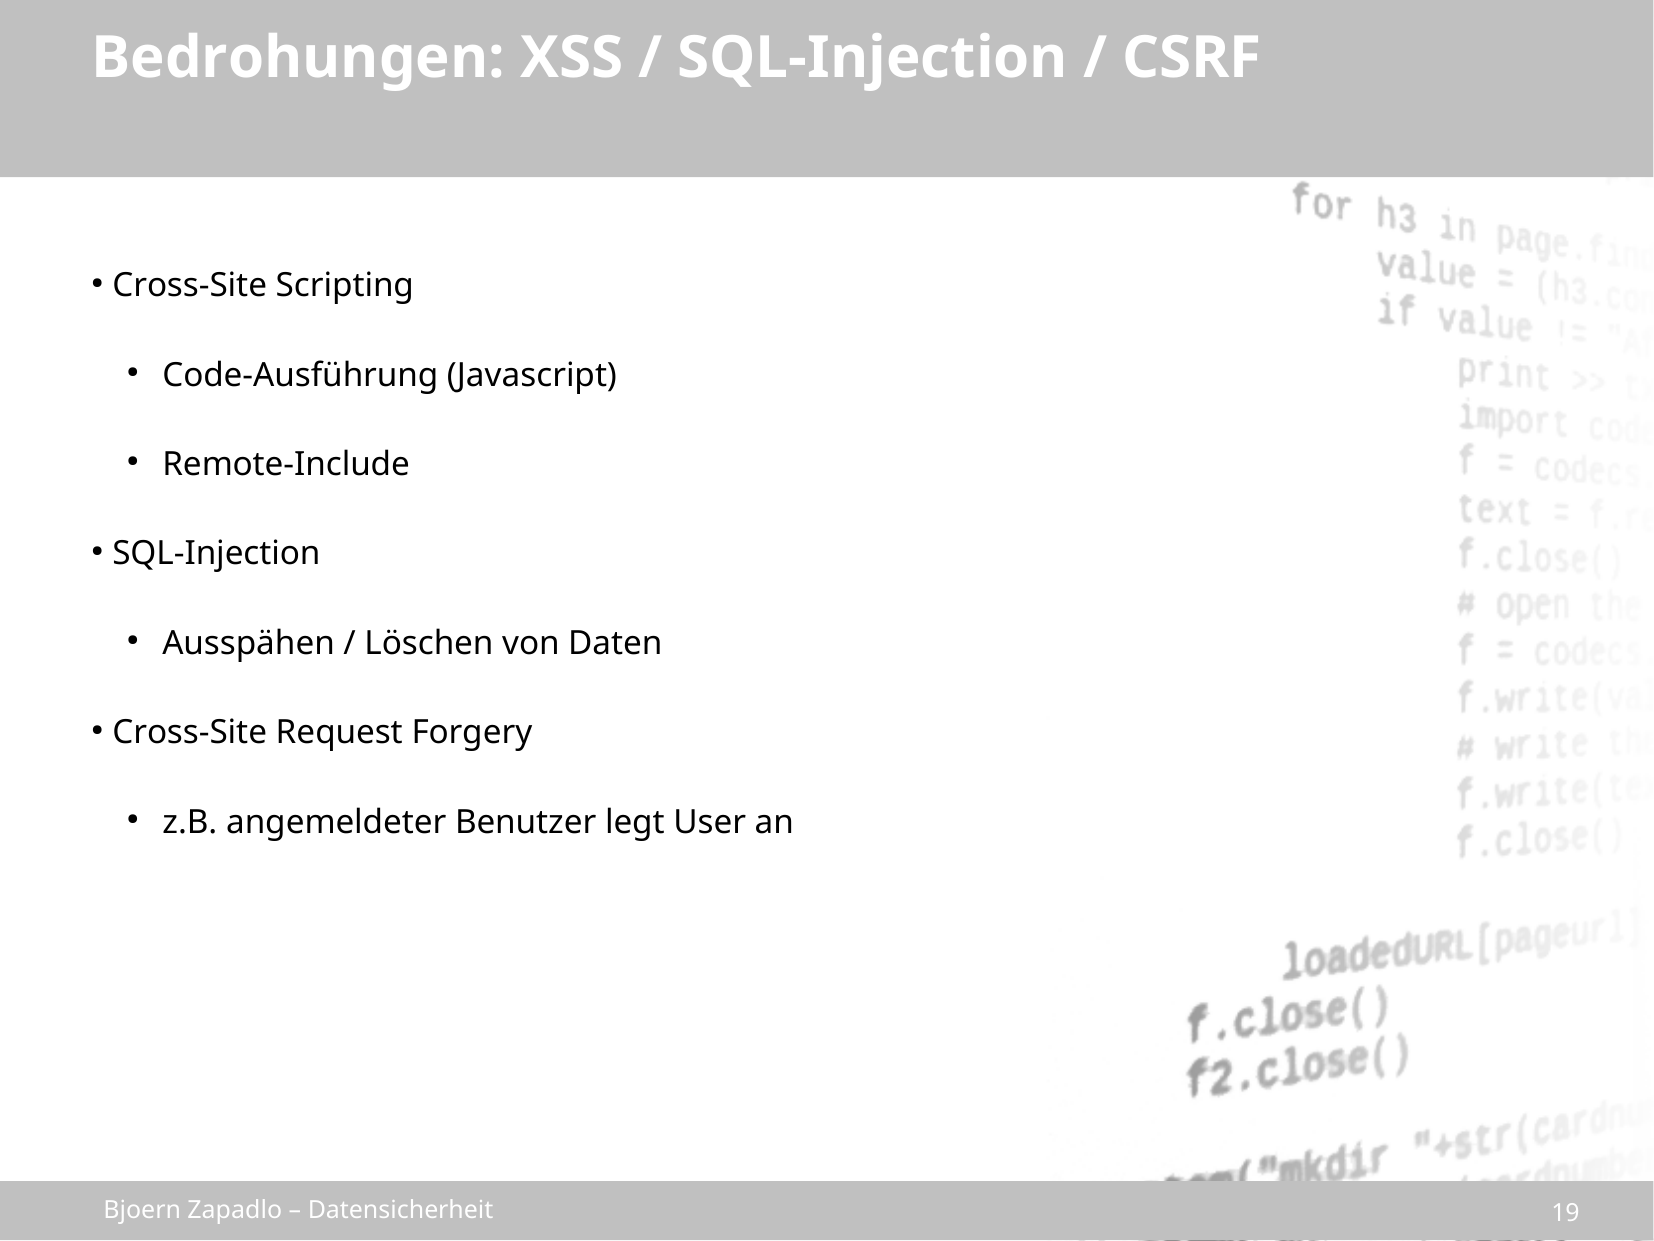

Bedrohungen: XSS / SQL-Injection / CSRF
 Cross-Site Scripting
Code-Ausführung (Javascript)
Remote-Include
 SQL-Injection
Ausspähen / Löschen von Daten
 Cross-Site Request Forgery
z.B. angemeldeter Benutzer legt User an